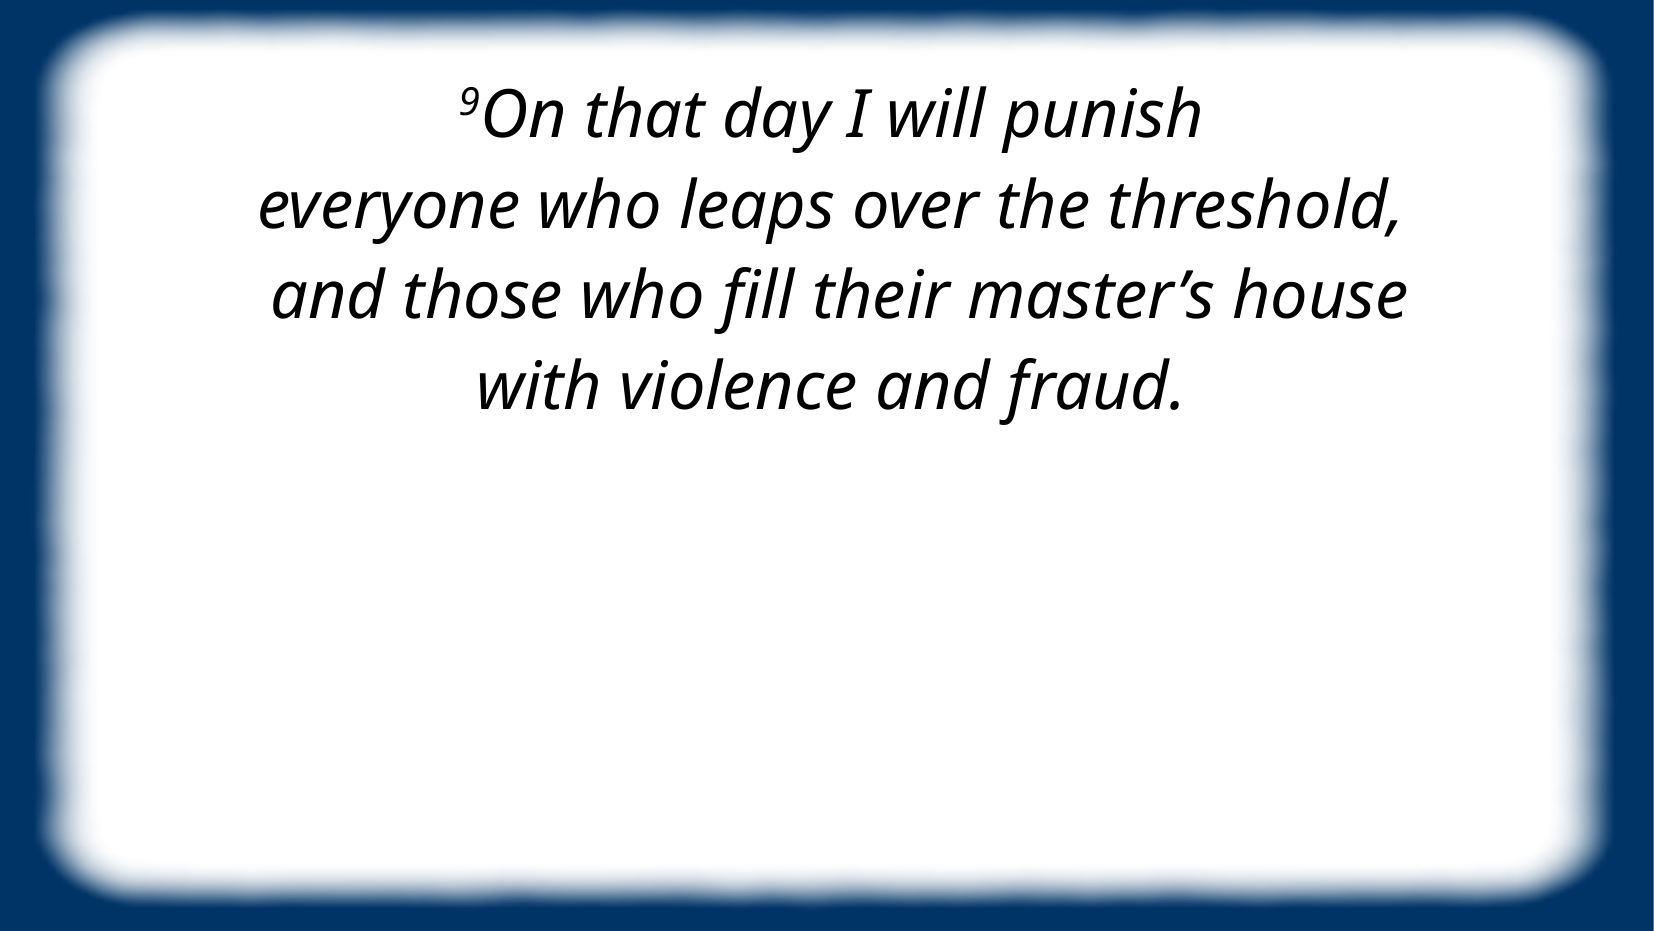

9On that day I will punish
everyone who leaps over the threshold,
 and those who fill their master’s house
with violence and fraud.